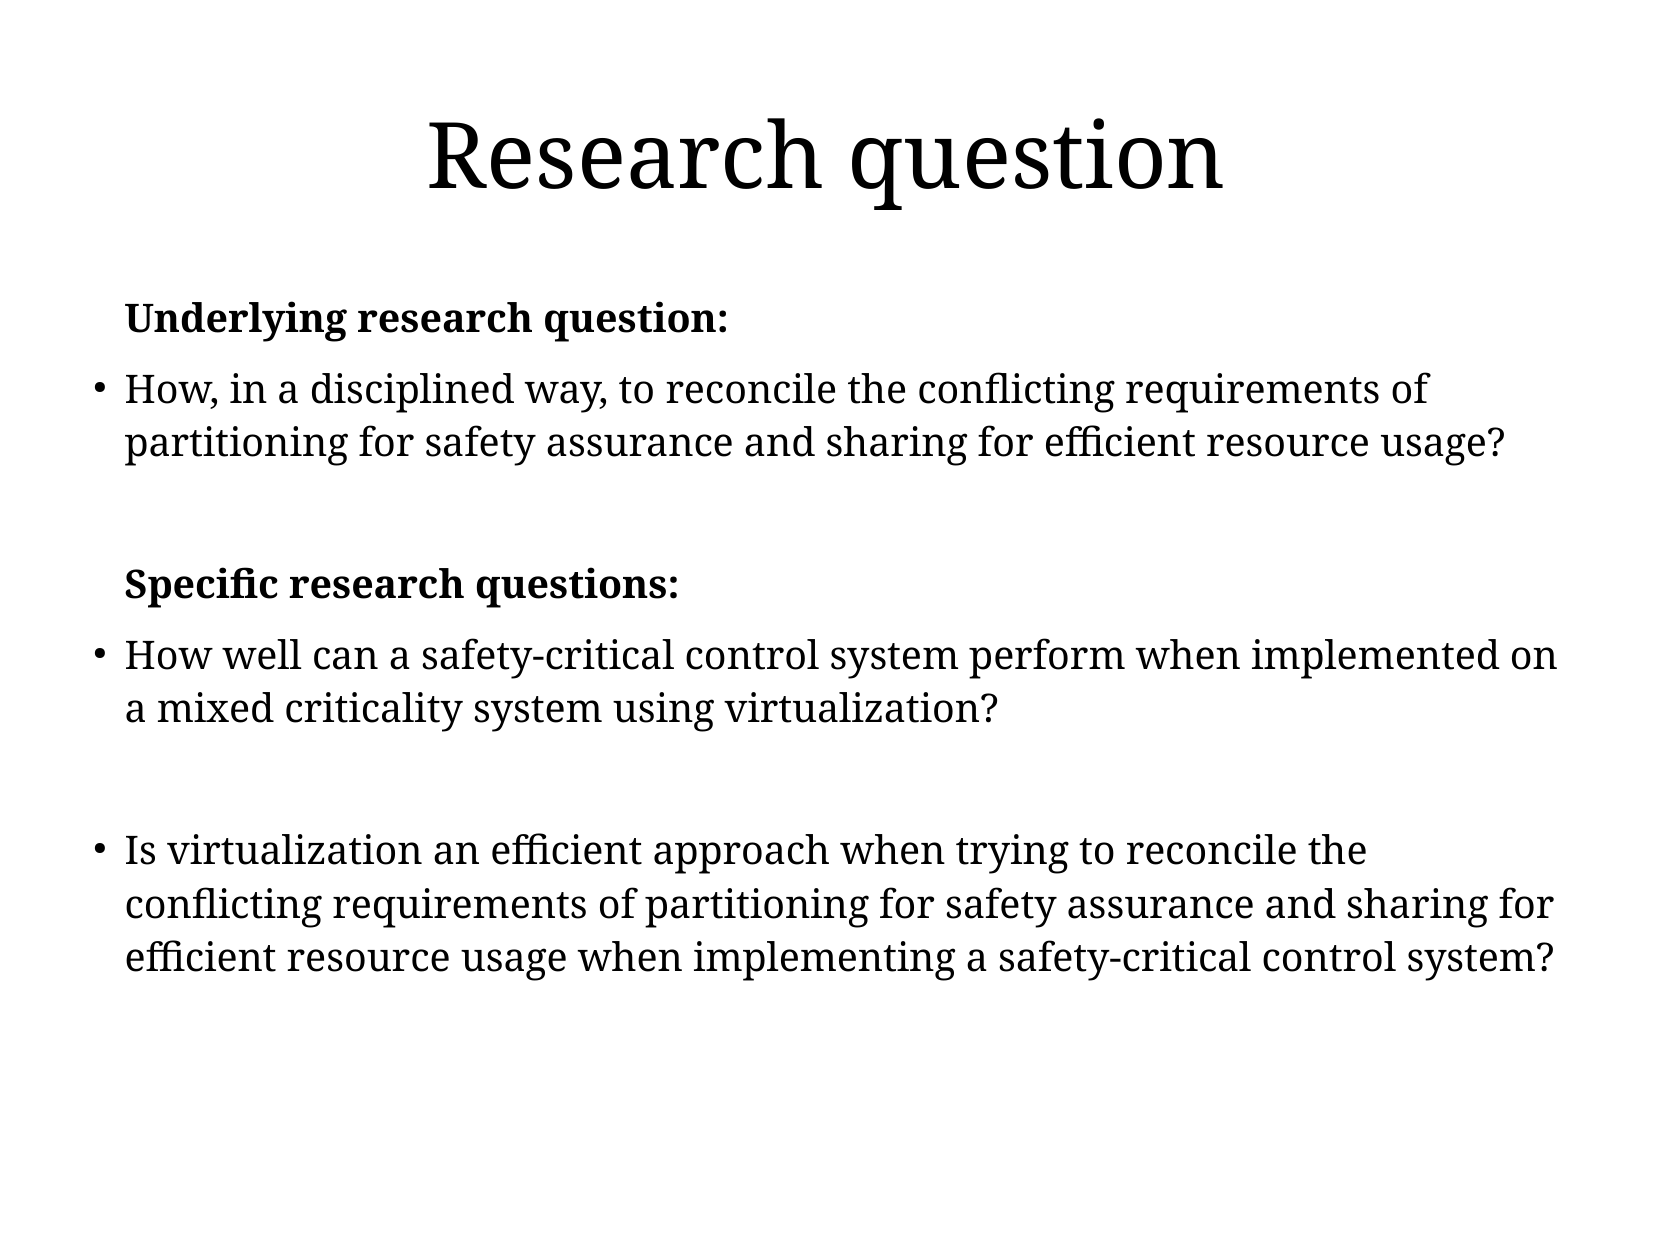

# Research question
Underlying research question:
How, in a disciplined way, to reconcile the conflicting requirements of partitioning for safety assurance and sharing for efficient resource usage?
Specific research questions:
How well can a safety-critical control system perform when implemented on a mixed criticality system using virtualization?
Is virtualization an efficient approach when trying to reconcile the conflicting requirements of partitioning for safety assurance and sharing for efficient resource usage when implementing a safety-critical control system?